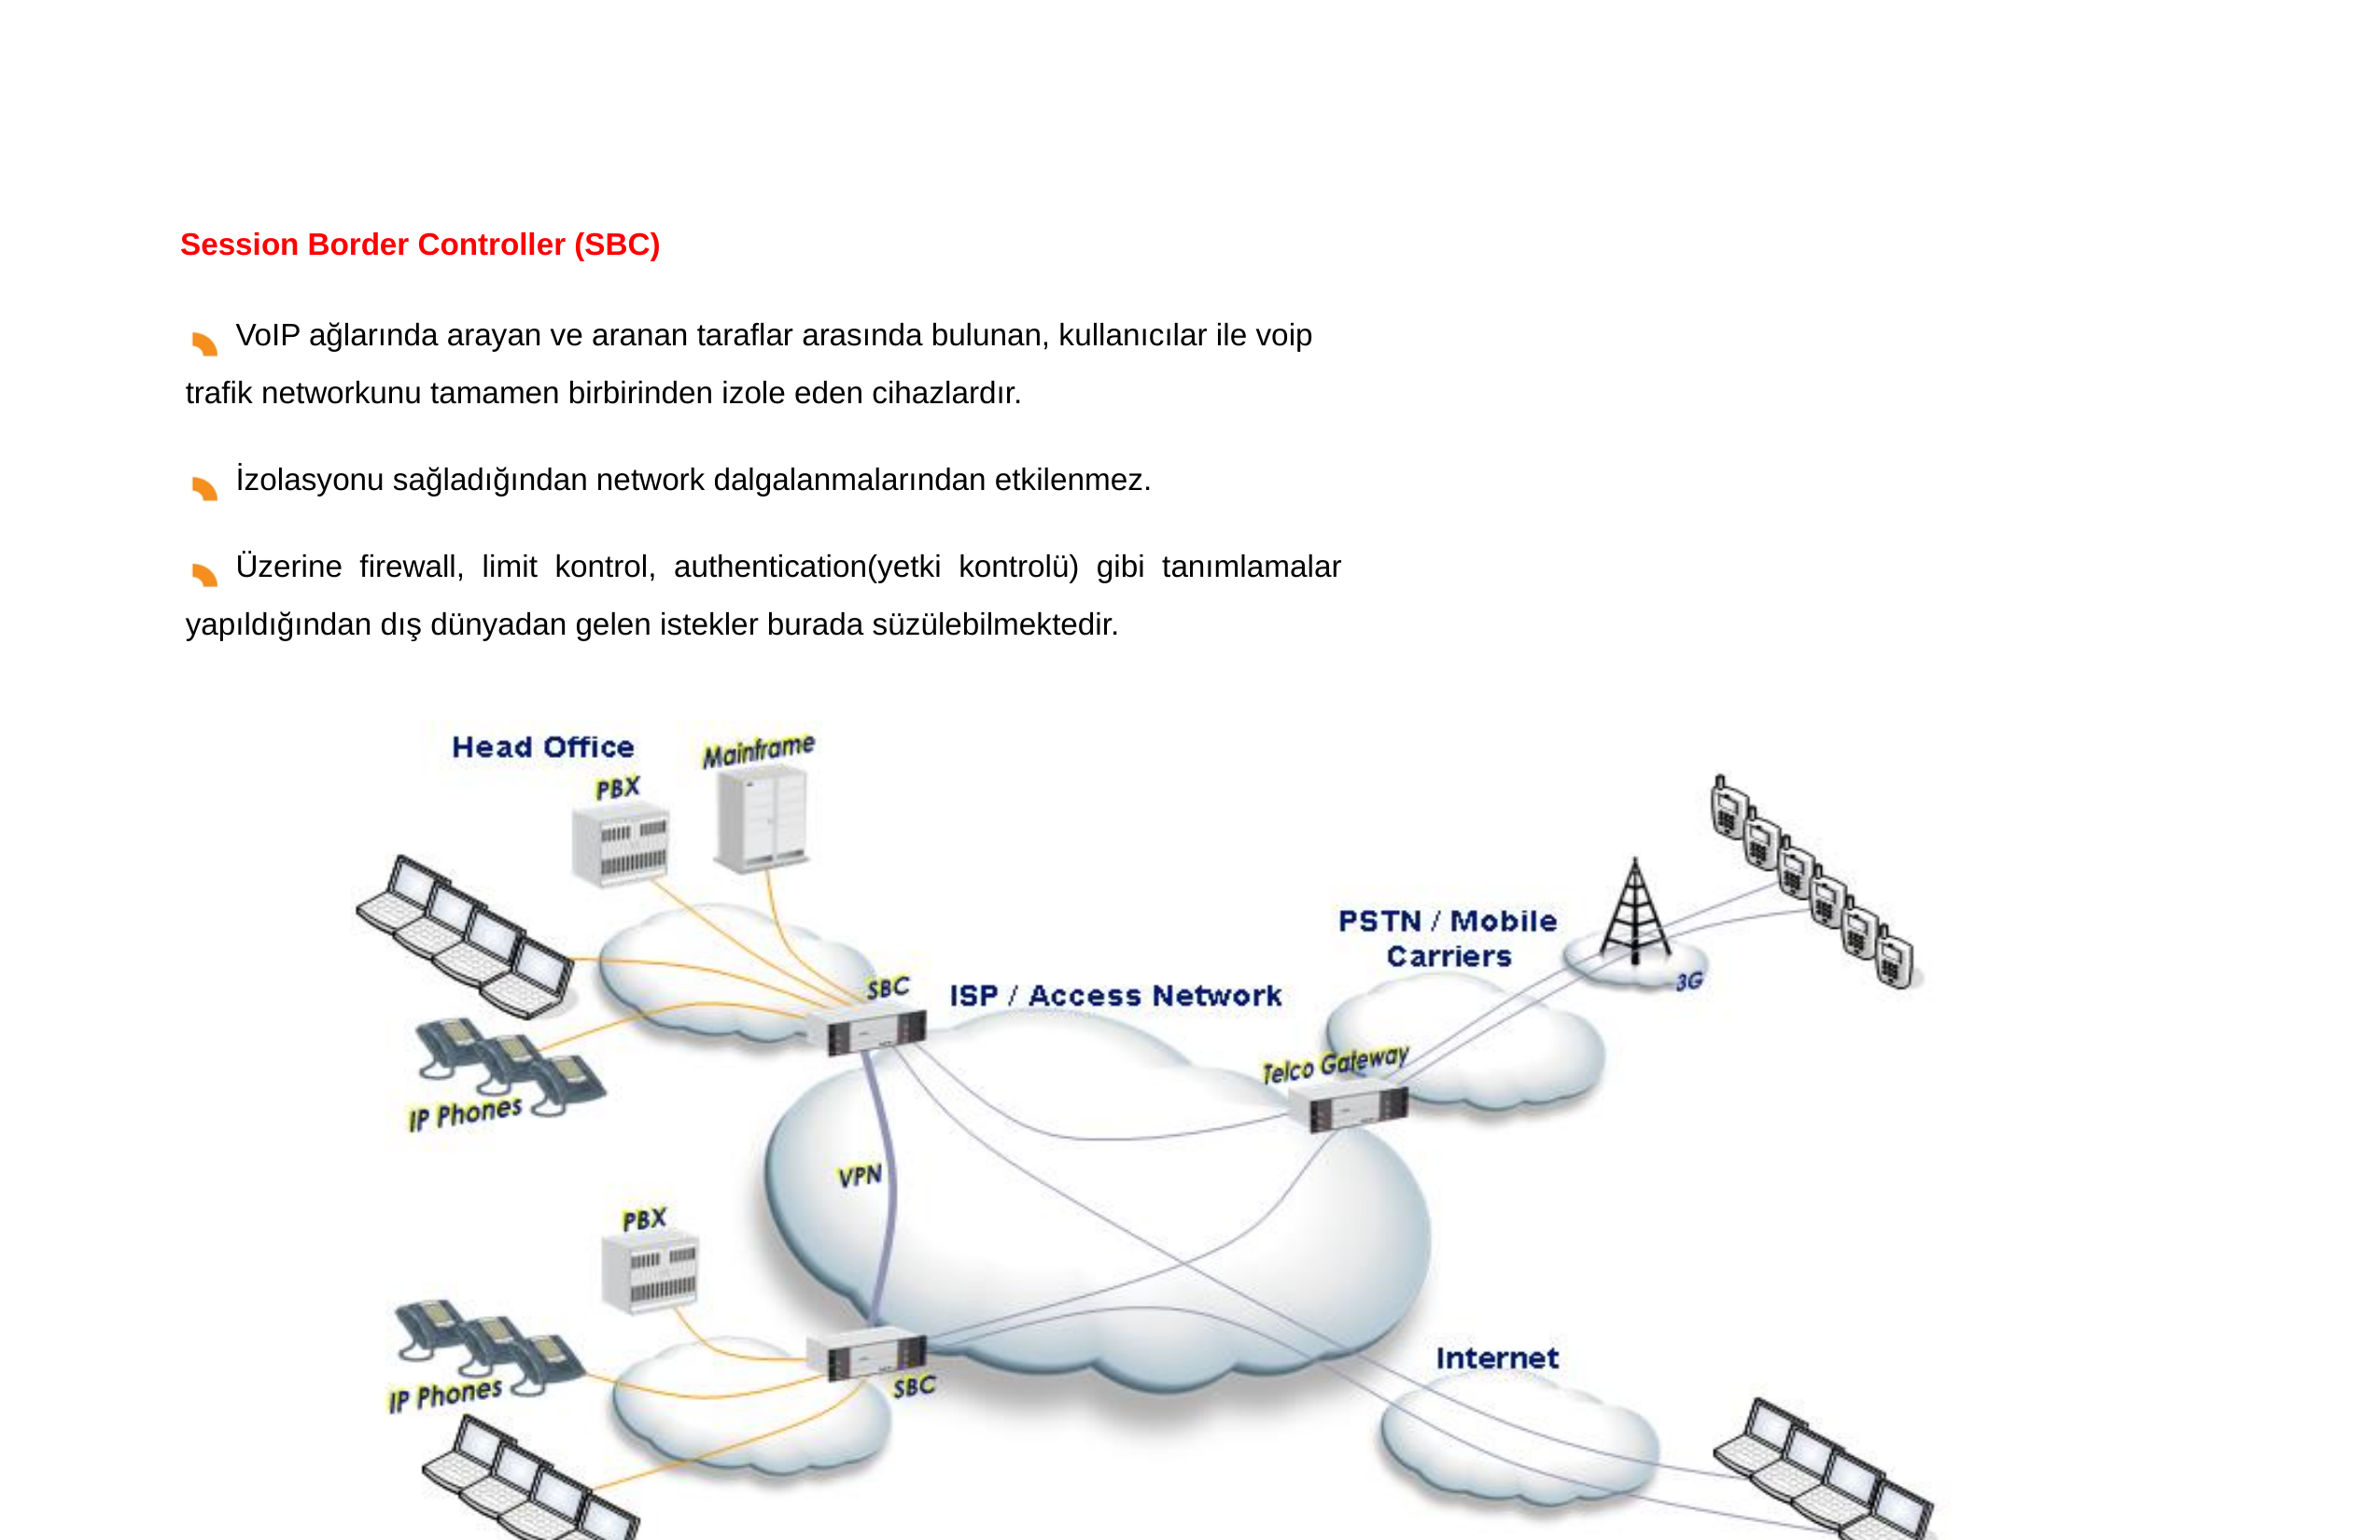

Session Border Controller (SBC)
 VoIP ağlarında arayan ve aranan taraflar arasında bulunan, kullanıcılar ile voip
trafik networkunu tamamen birbirinden izole eden cihazlardır.
 İzolasyonu sağladığından network dalgalanmalarından etkilenmez.
 Üzerine firewall, limit kontrol, authentication(yetki kontrolü) gibi tanımlamalar
yapıldığından dış dünyadan gelen istekler burada süzülebilmektedir.
Gizli, (c) 2011